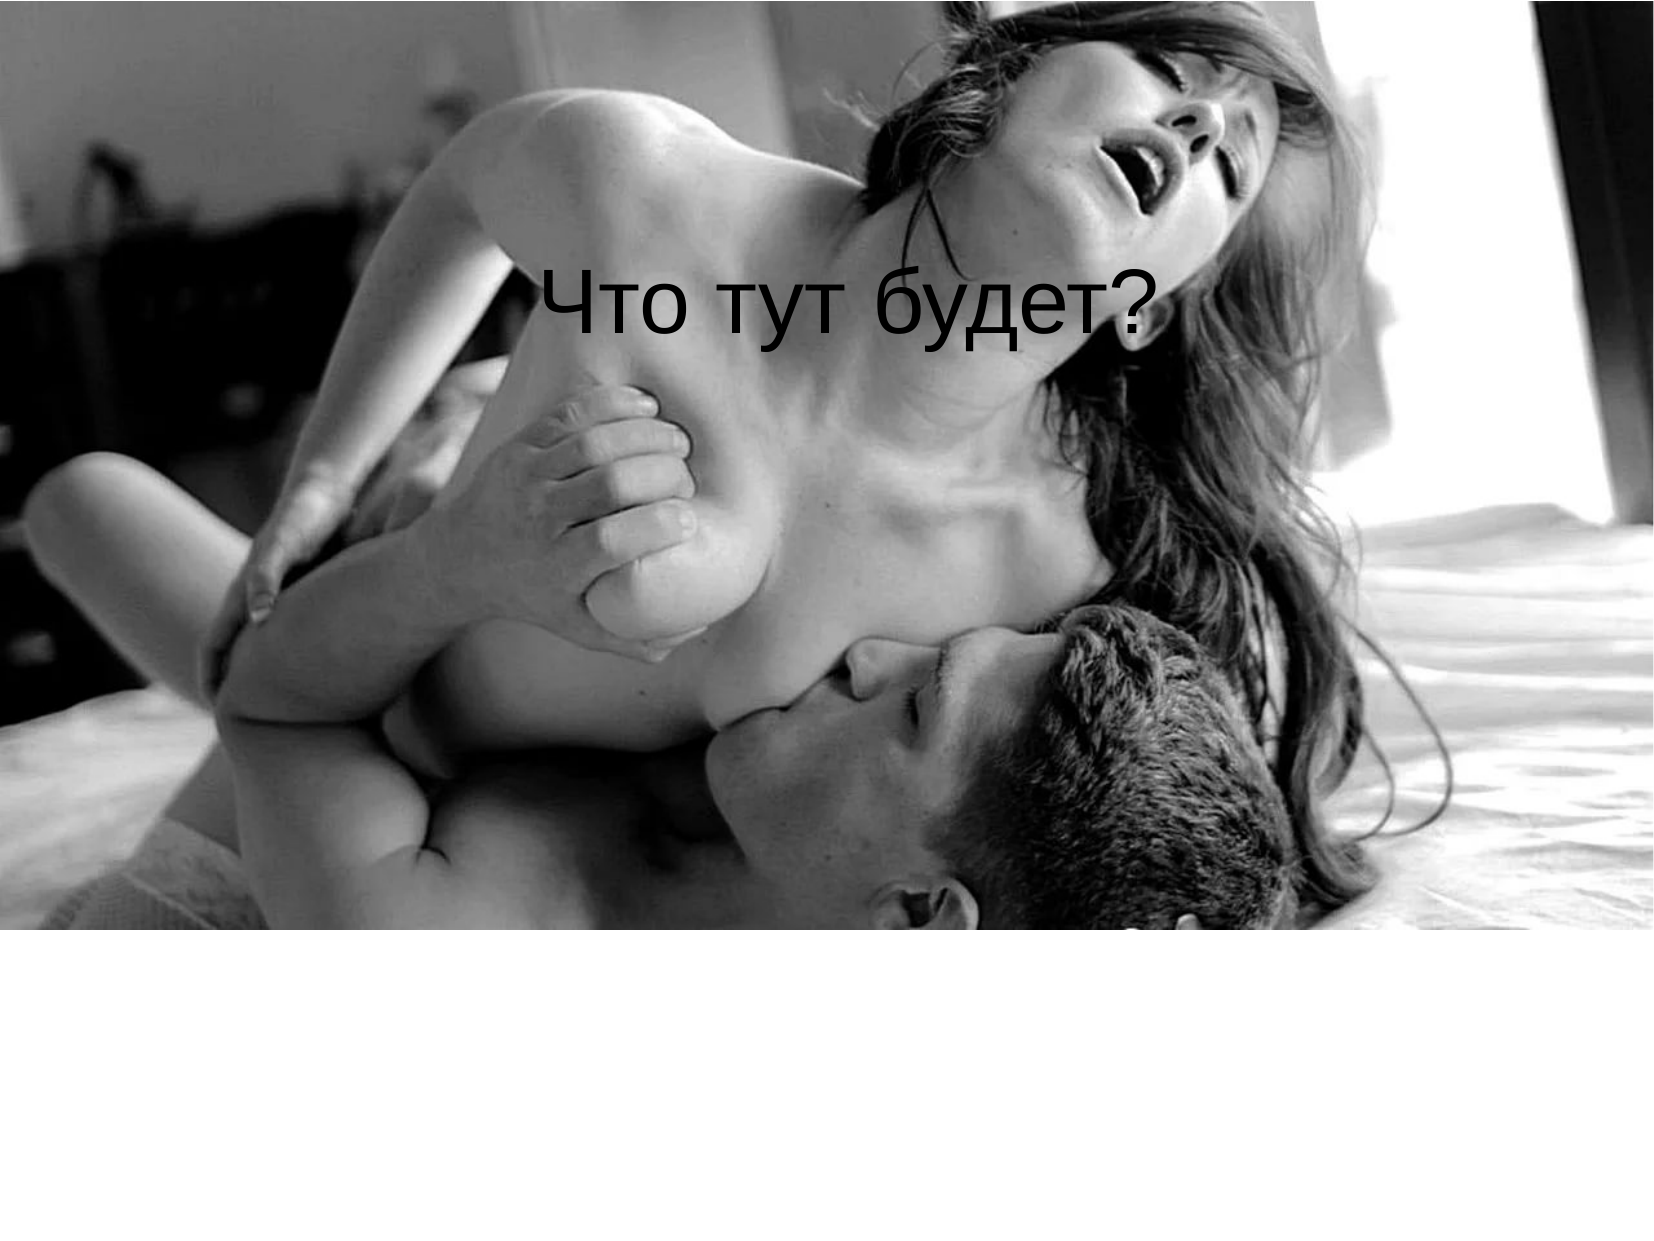

#
Что тут будет?
Подобрать большую фоточку со страстью и нежностью